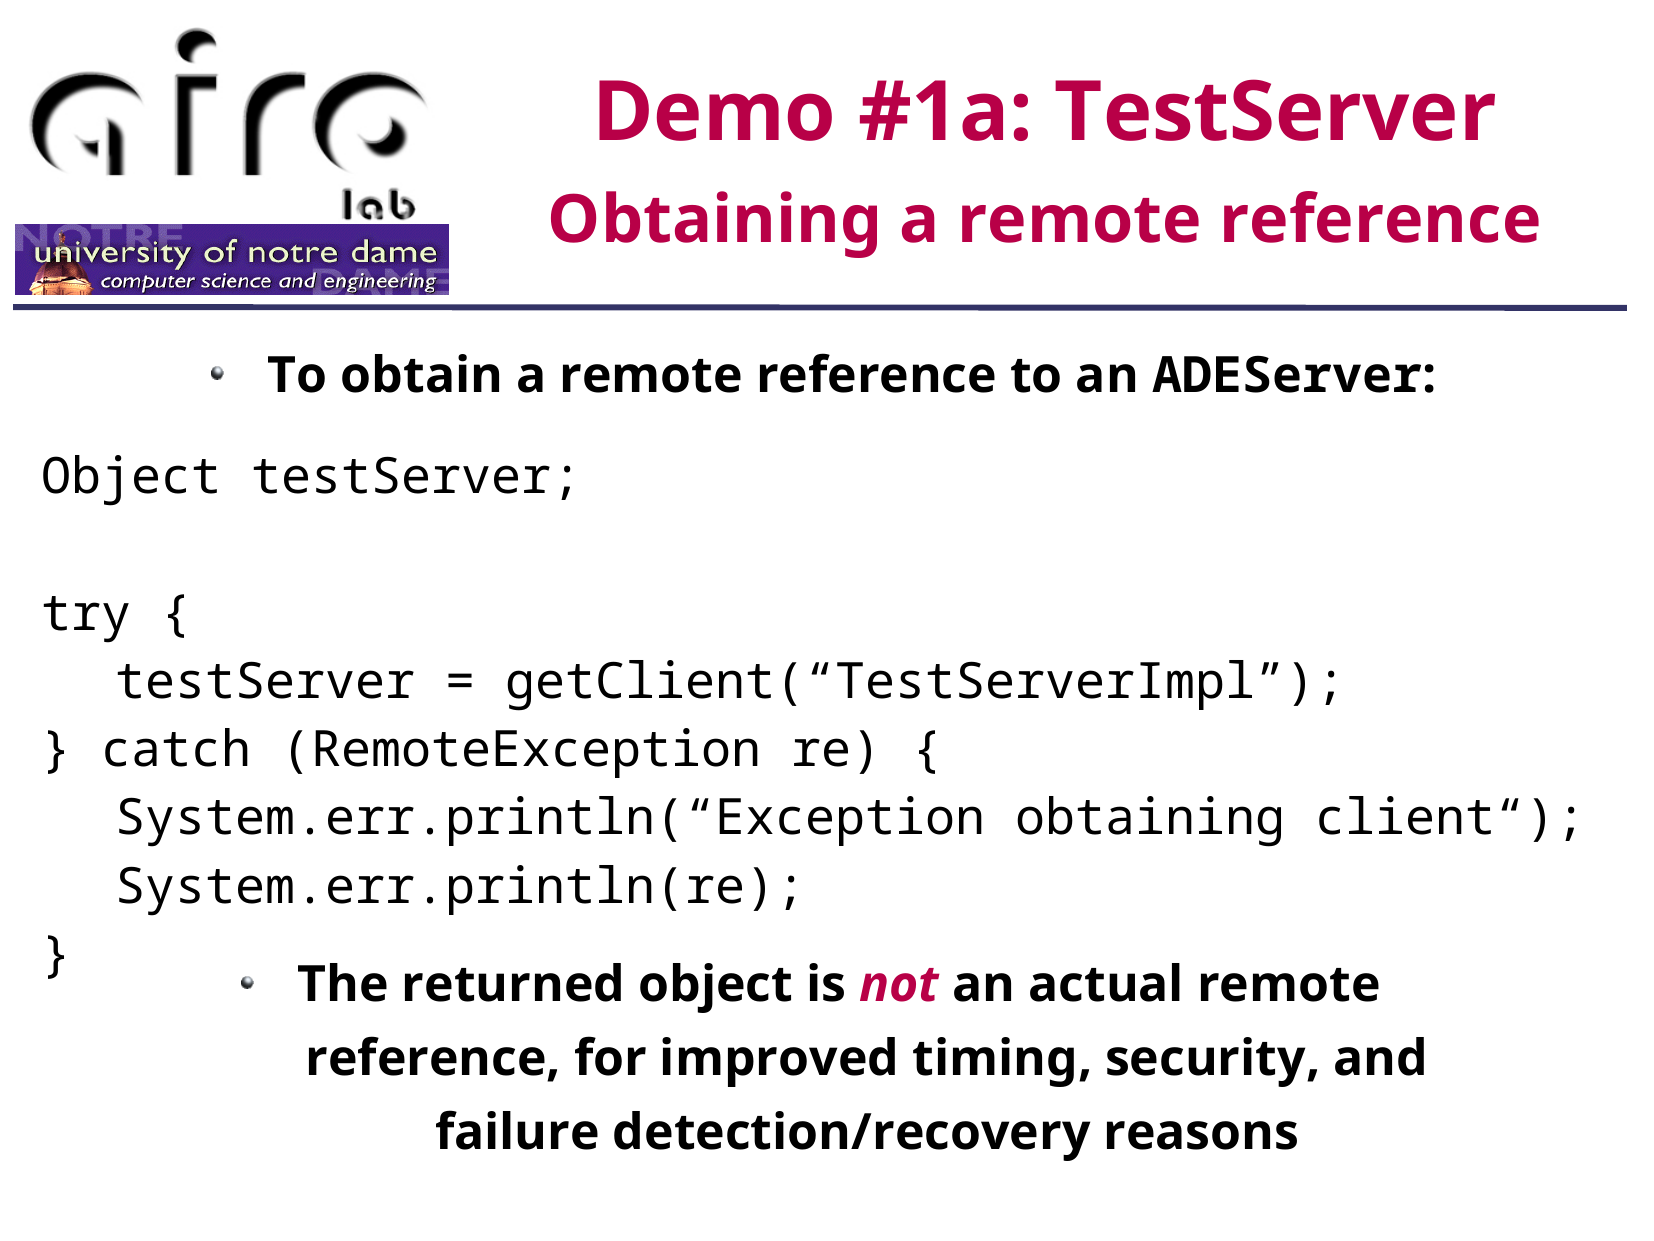

# Demo #1a: TestServer Obtaining a remote reference
To obtain a remote reference to an ADEServer:
Object testServer;
try {
	testServer = getClient(“TestServerImpl”);
} catch (RemoteException re) {
	System.err.println(“Exception obtaining client“);
	System.err.println(re);
}
The returned object is not an actual remote reference, for improved timing, security, and failure detection/recovery reasons